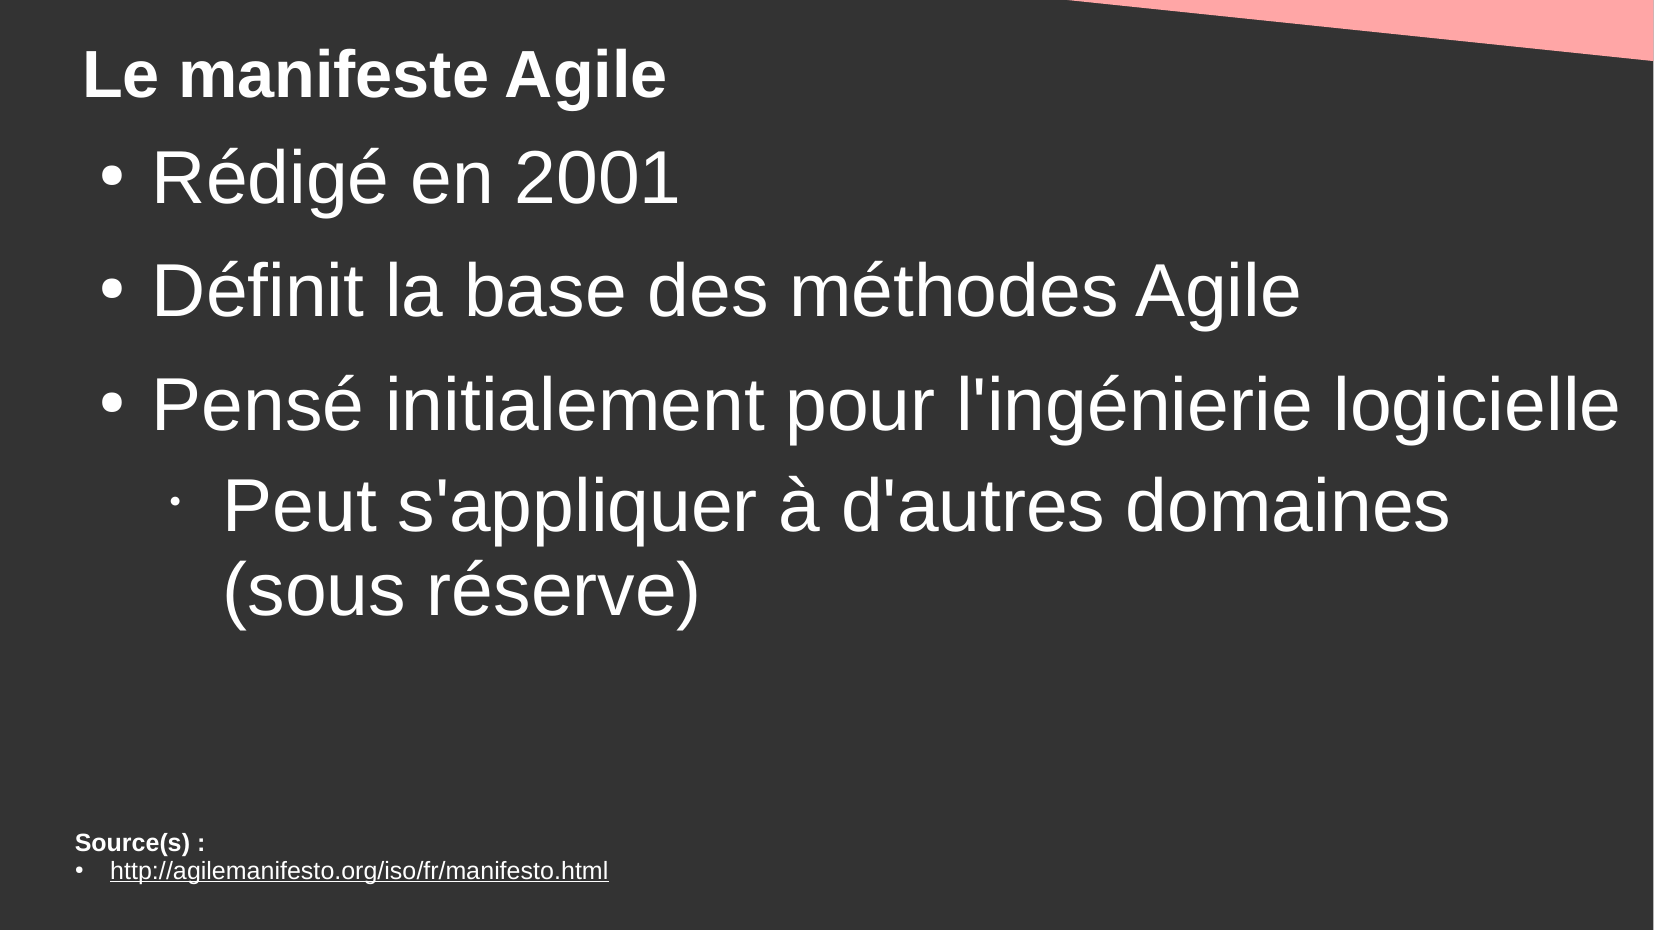

# Le manifeste Agile
Rédigé en 2001
Définit la base des méthodes Agile
Pensé initialement pour l'ingénierie logicielle
Peut s'appliquer à d'autres domaines (sous réserve)
Source(s) :
http://agilemanifesto.org/iso/fr/manifesto.html